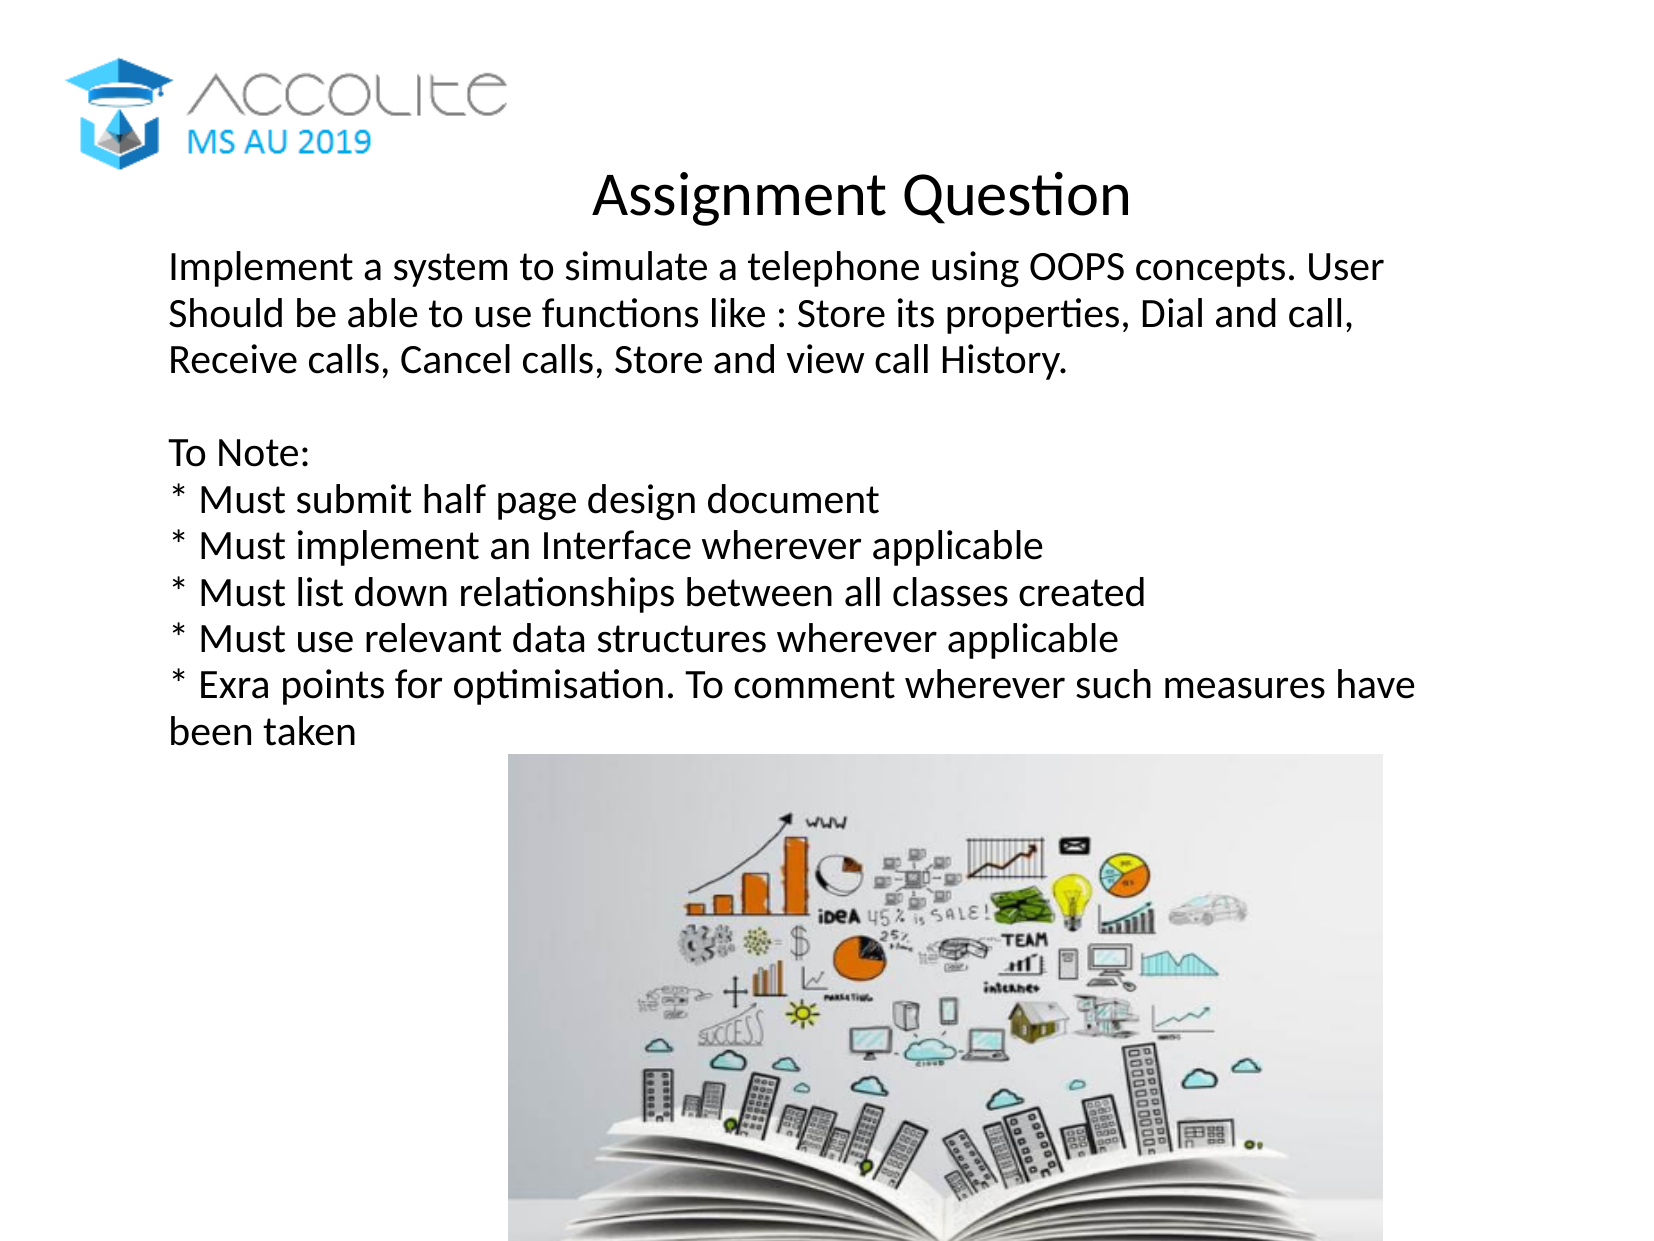

Assignment Question
Implement a system to simulate a telephone using OOPS concepts. User Should be able to use functions like : Store its properties, Dial and call, Receive calls, Cancel calls, Store and view call History.
To Note:
* Must submit half page design document
* Must implement an Interface wherever applicable
* Must list down relationships between all classes created
* Must use relevant data structures wherever applicable
* Exra points for optimisation. To comment wherever such measures have been taken